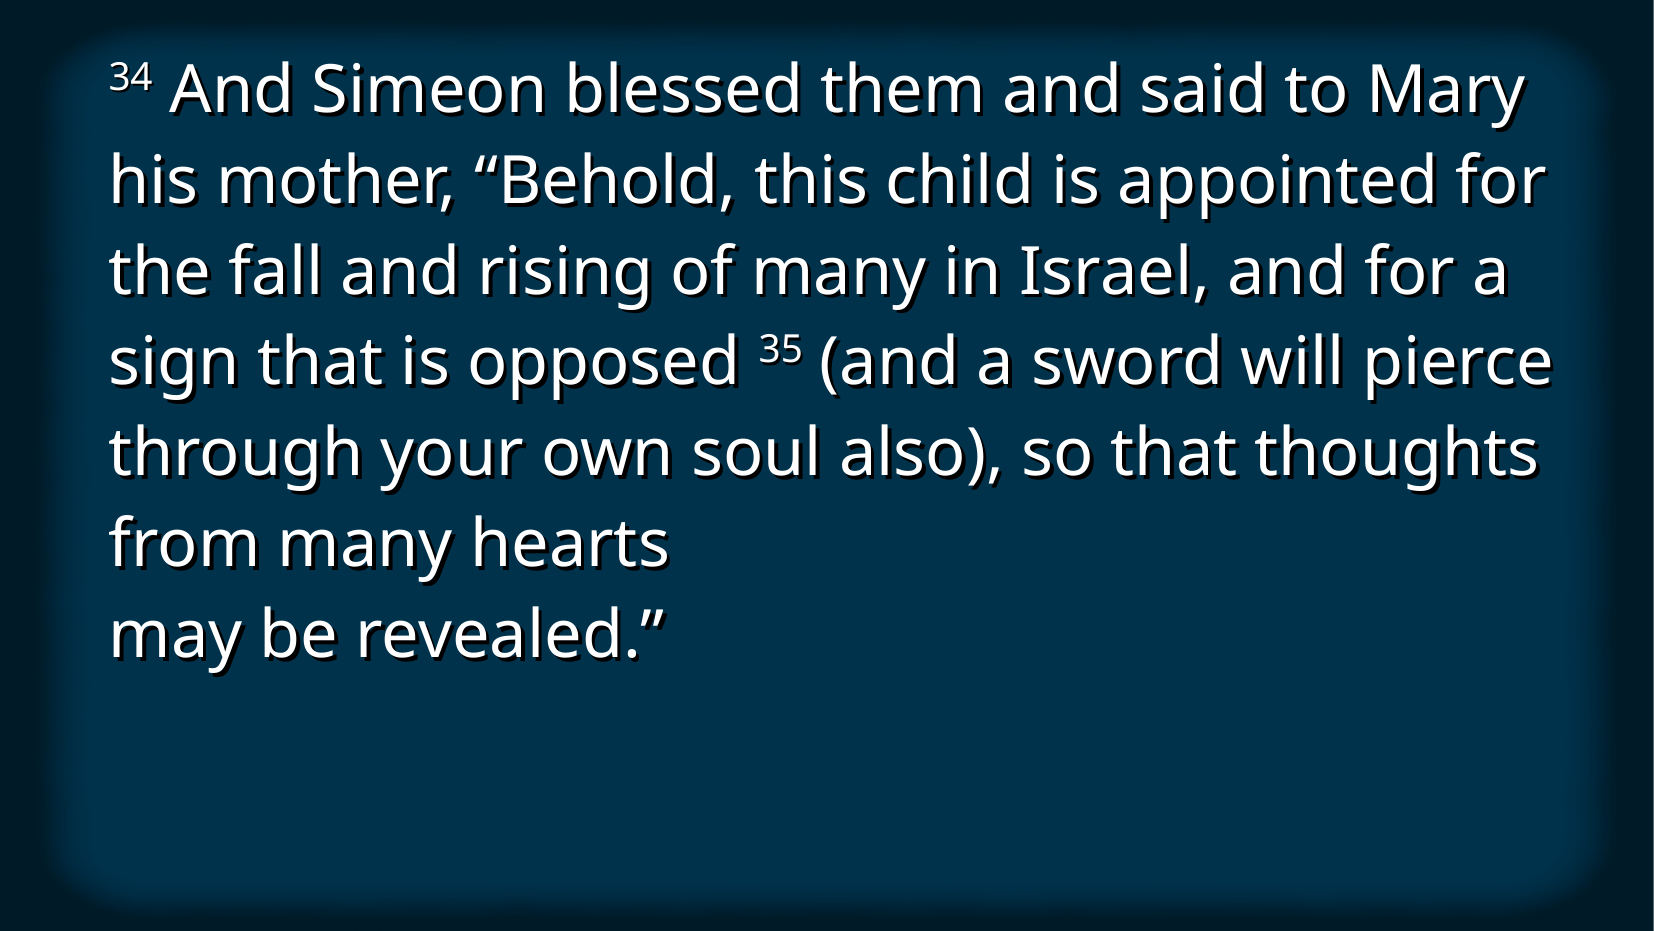

34 And Simeon blessed them and said to Mary his mother, “Behold, this child is appointed for the fall and rising of many in Israel, and for a sign that is opposed 35 (and a sword will pierce through your own soul also), so that thoughts from many hearts
may be revealed.”